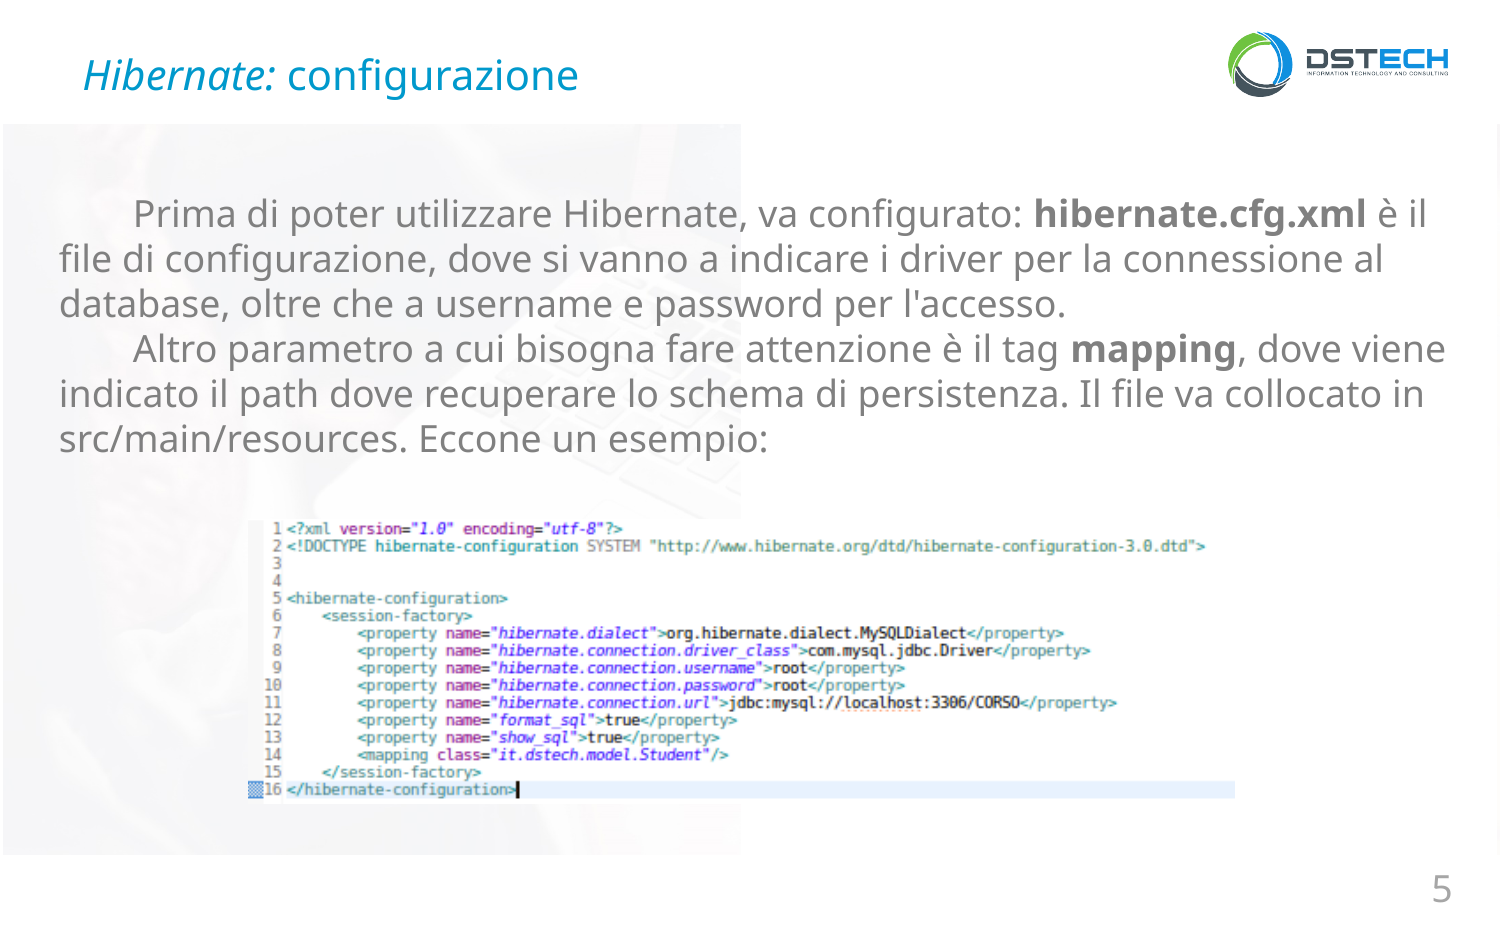

Hibernate: configurazione
	Prima di poter utilizzare Hibernate, va configurato: hibernate.cfg.xml è il file di configurazione, dove si vanno a indicare i driver per la connessione al database, oltre che a username e password per l'accesso.
	Altro parametro a cui bisogna fare attenzione è il tag mapping, dove viene indicato il path dove recuperare lo schema di persistenza. Il file va collocato in src/main/resources. Eccone un esempio:
5